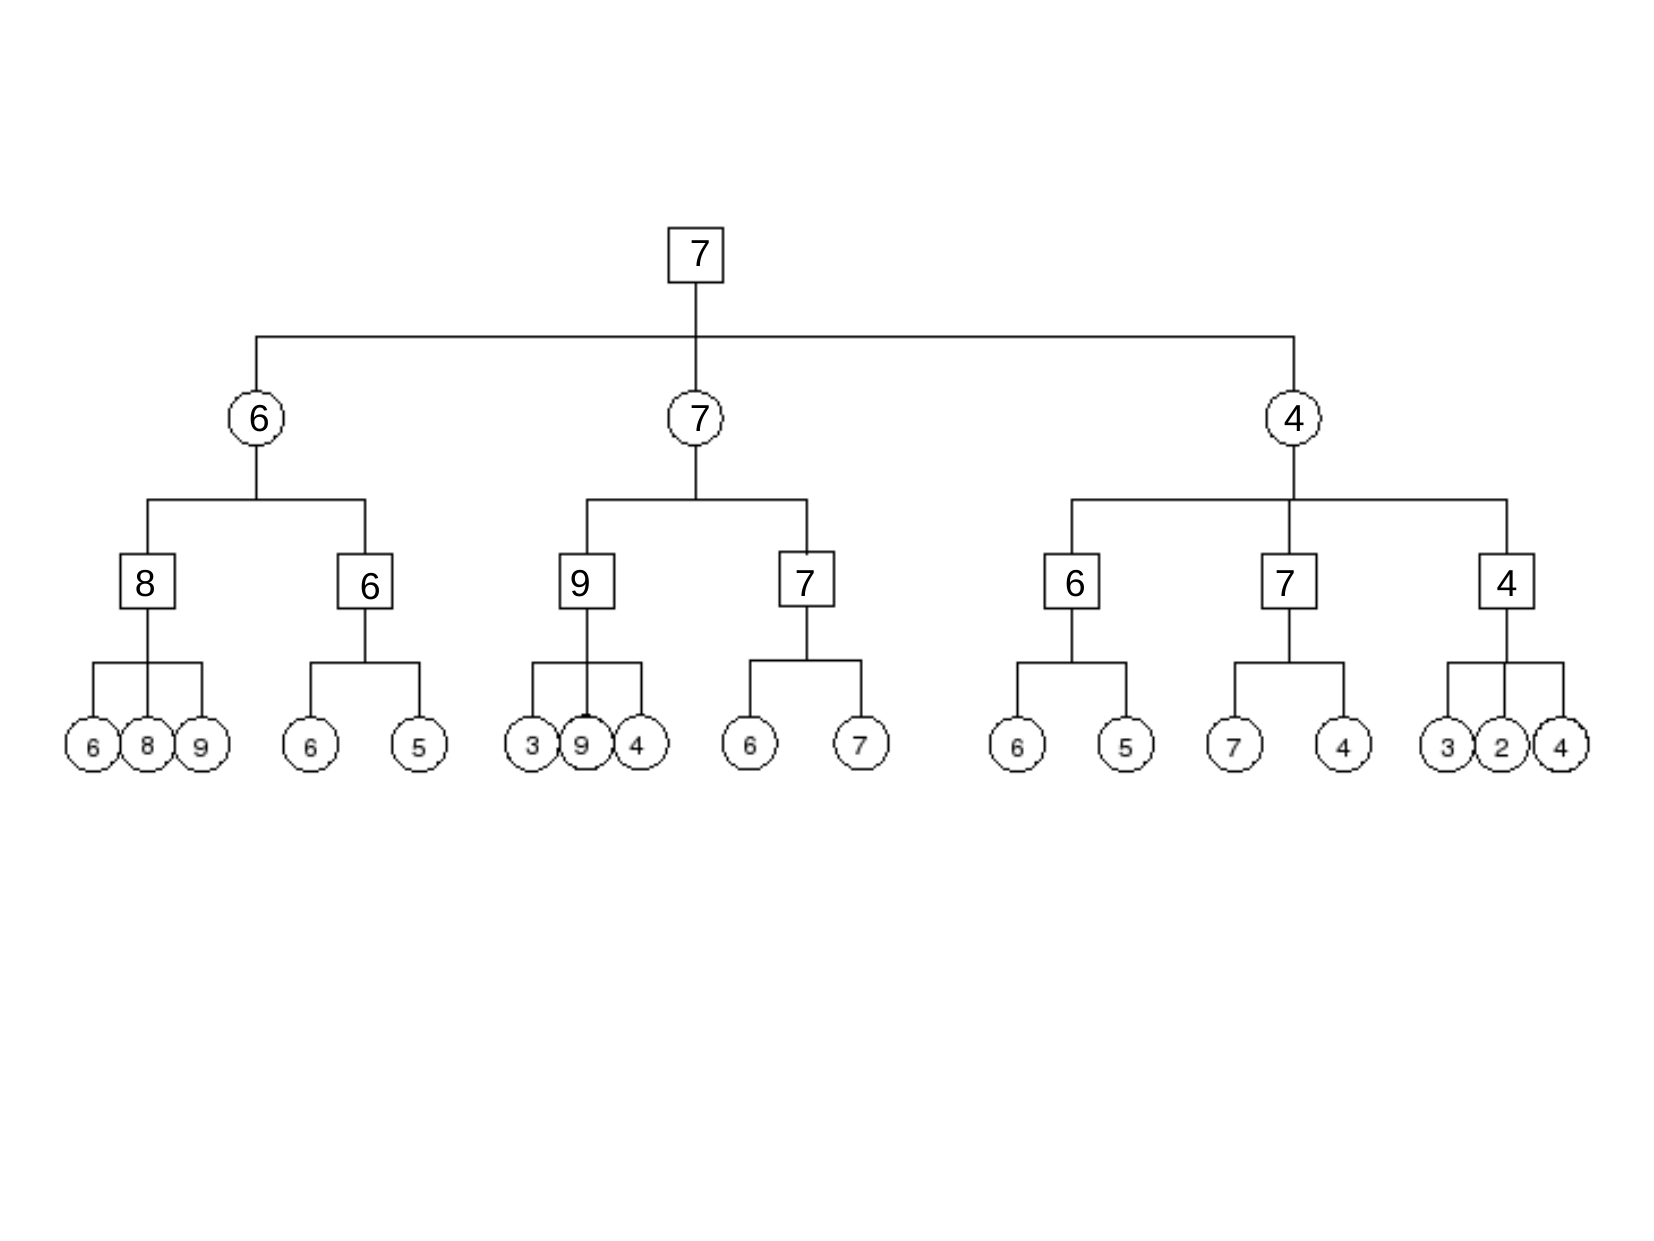

7
6
7
4
8
9
7
6
7
4
6